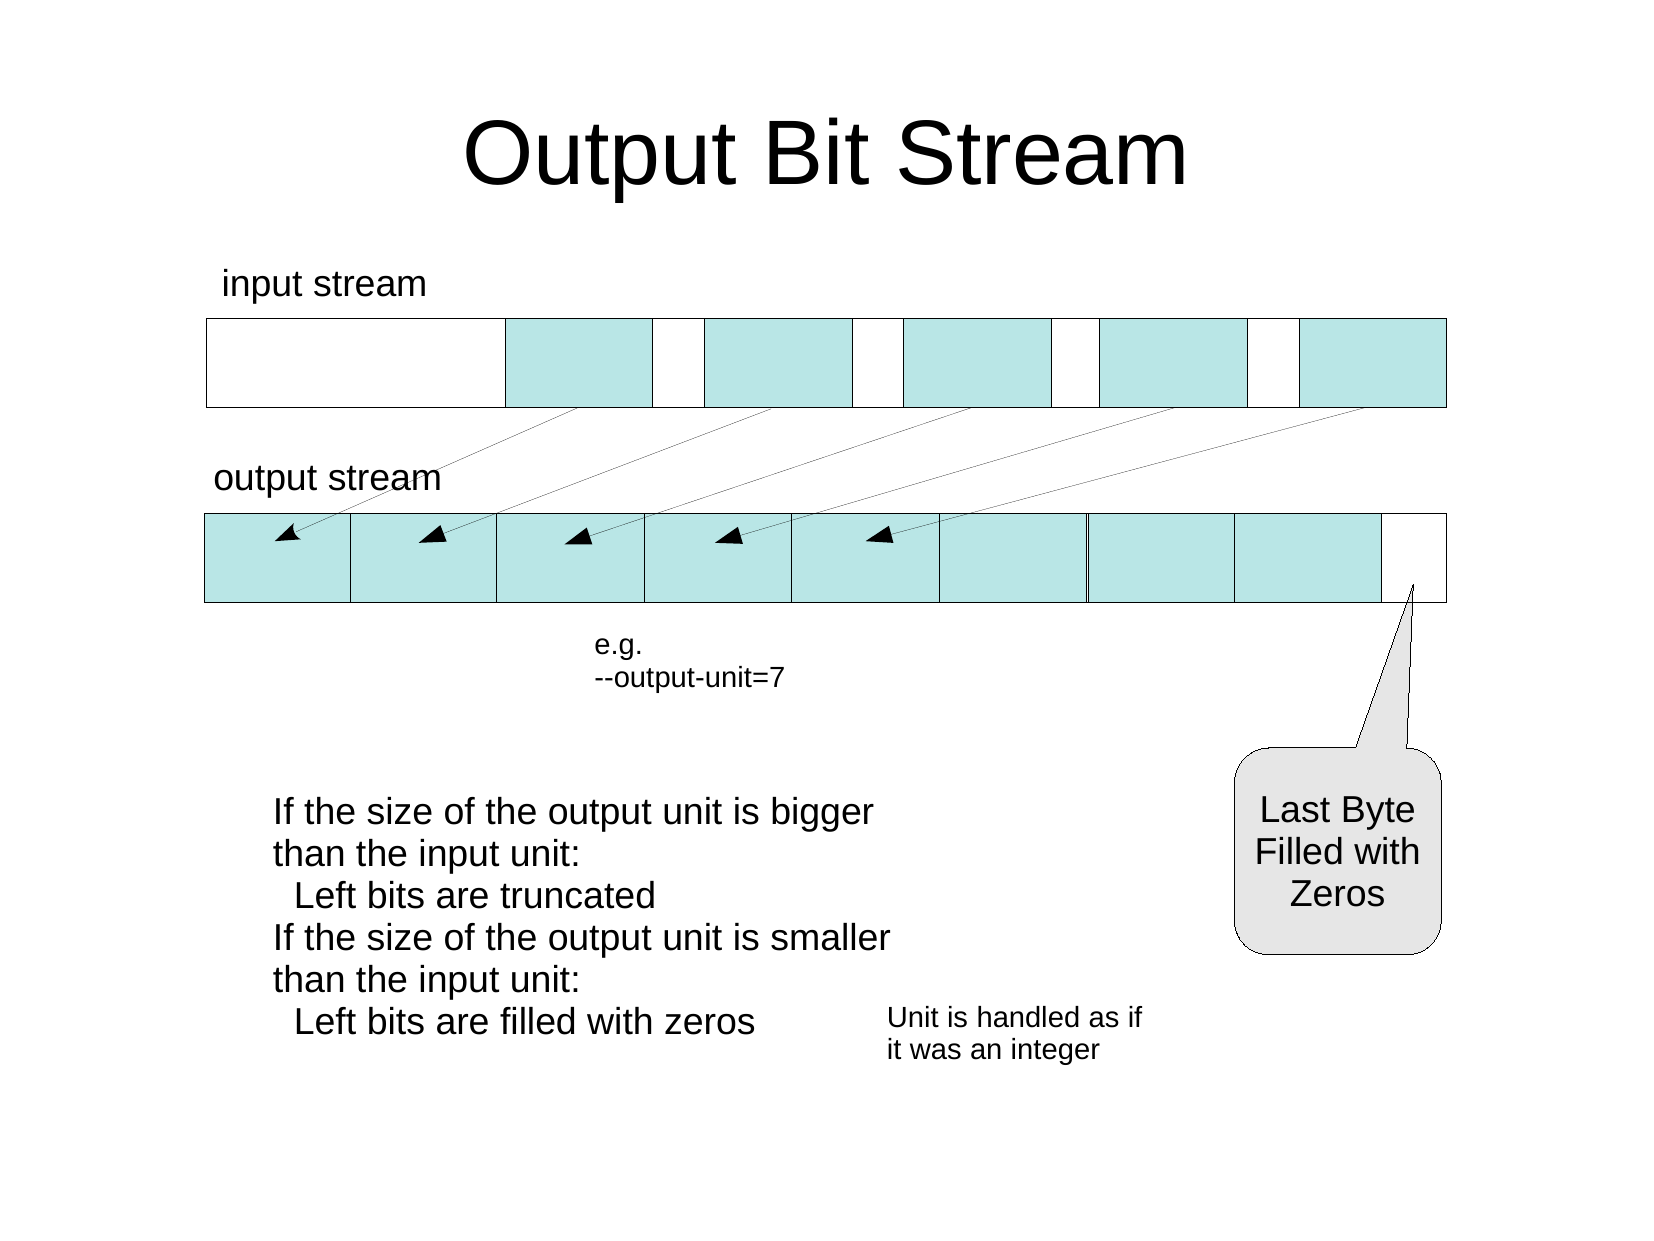

# Output Bit Stream
input stream
output stream
e.g.
--output-unit=7
Last Byte
Filled with
Zeros
If the size of the output unit is bigger than the input unit:
 Left bits are truncated
If the size of the output unit is smaller than the input unit:
 Left bits are filled with zeros
Unit is handled as if it was an integer